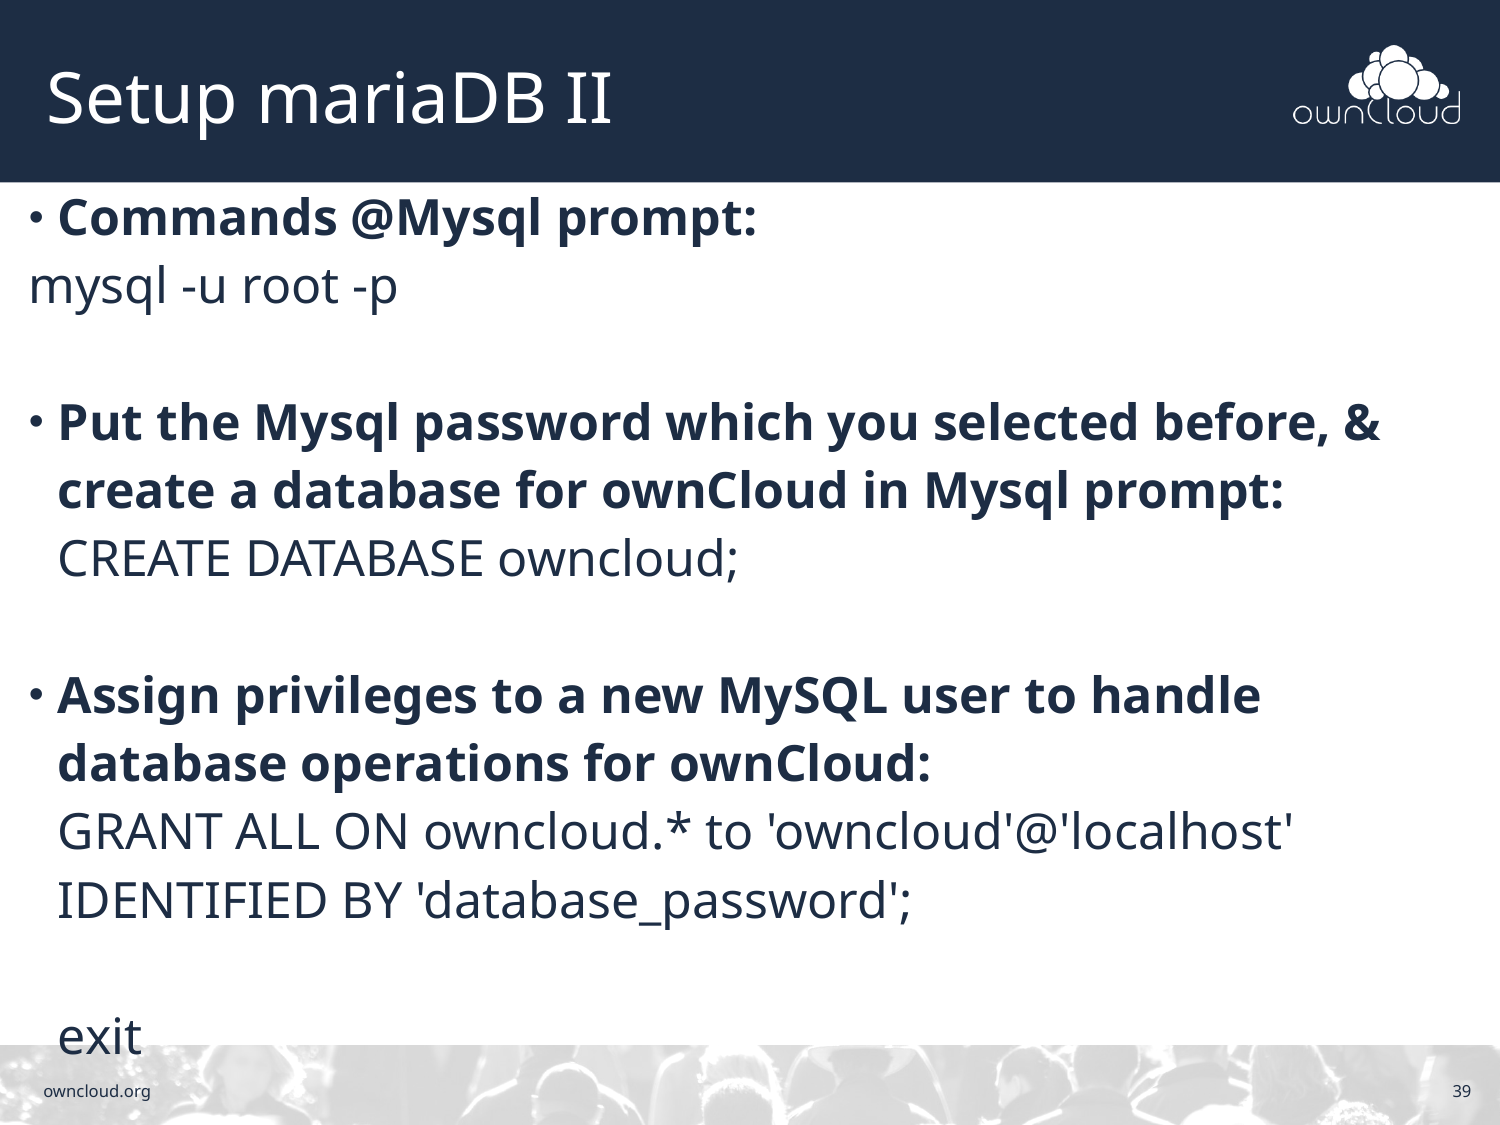

# Setup mariaDB II
Commands @Mysql prompt:
mysql -u root -p
Put the Mysql password which you selected before, & create a database for ownCloud in Mysql prompt:
CREATE DATABASE owncloud;
Assign privileges to a new MySQL user to handle database operations for ownCloud:
GRANT ALL ON owncloud.* to 'owncloud'@'localhost' IDENTIFIED BY 'database_password';
exit